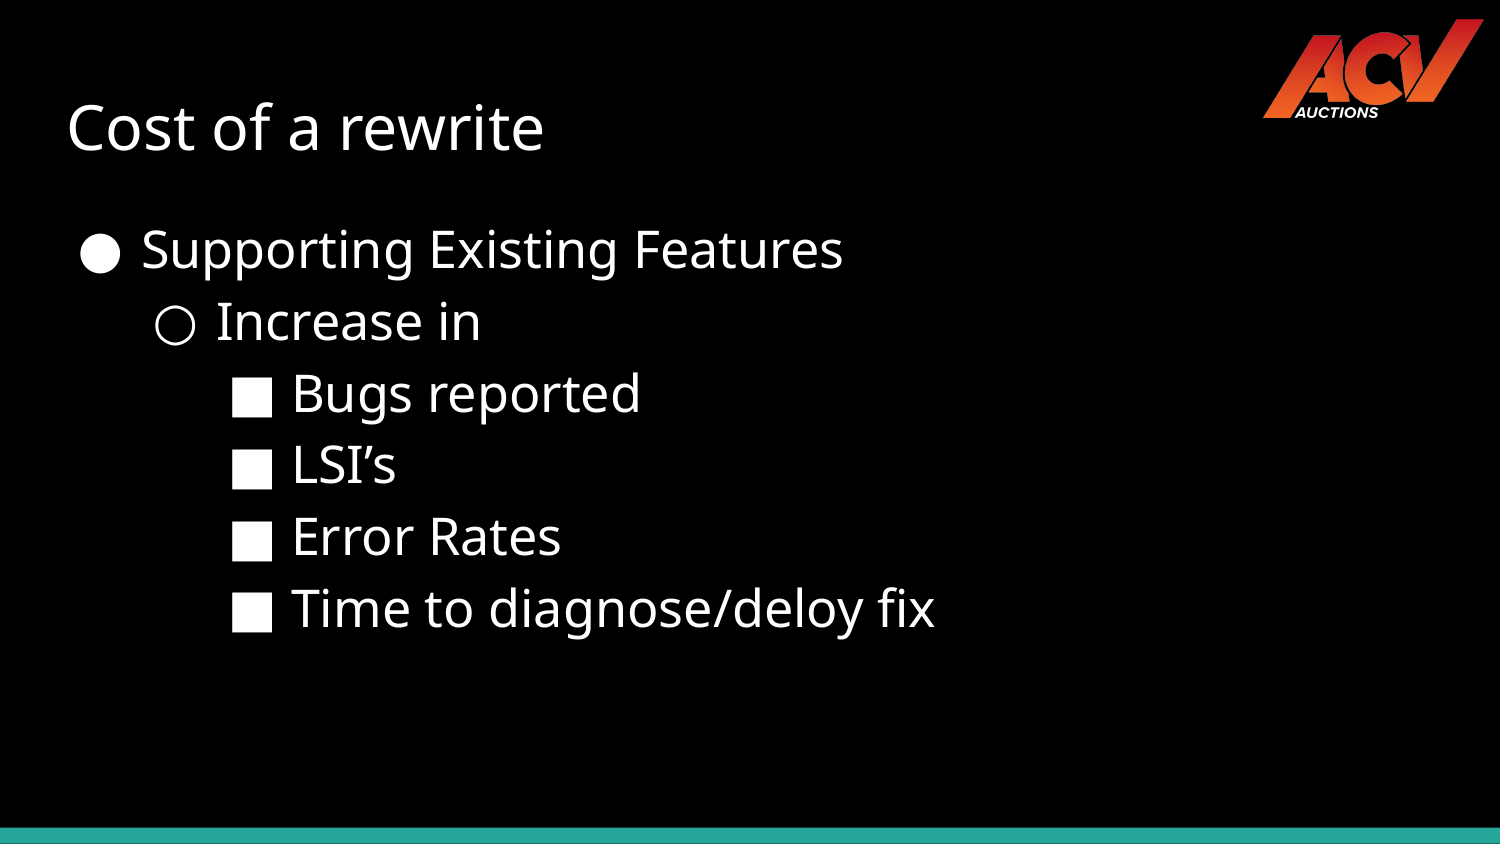

# Cost of a rewrite
Supporting Existing Features
Increase in
Bugs reported
LSI’s
Error Rates
Time to diagnose/deloy fix